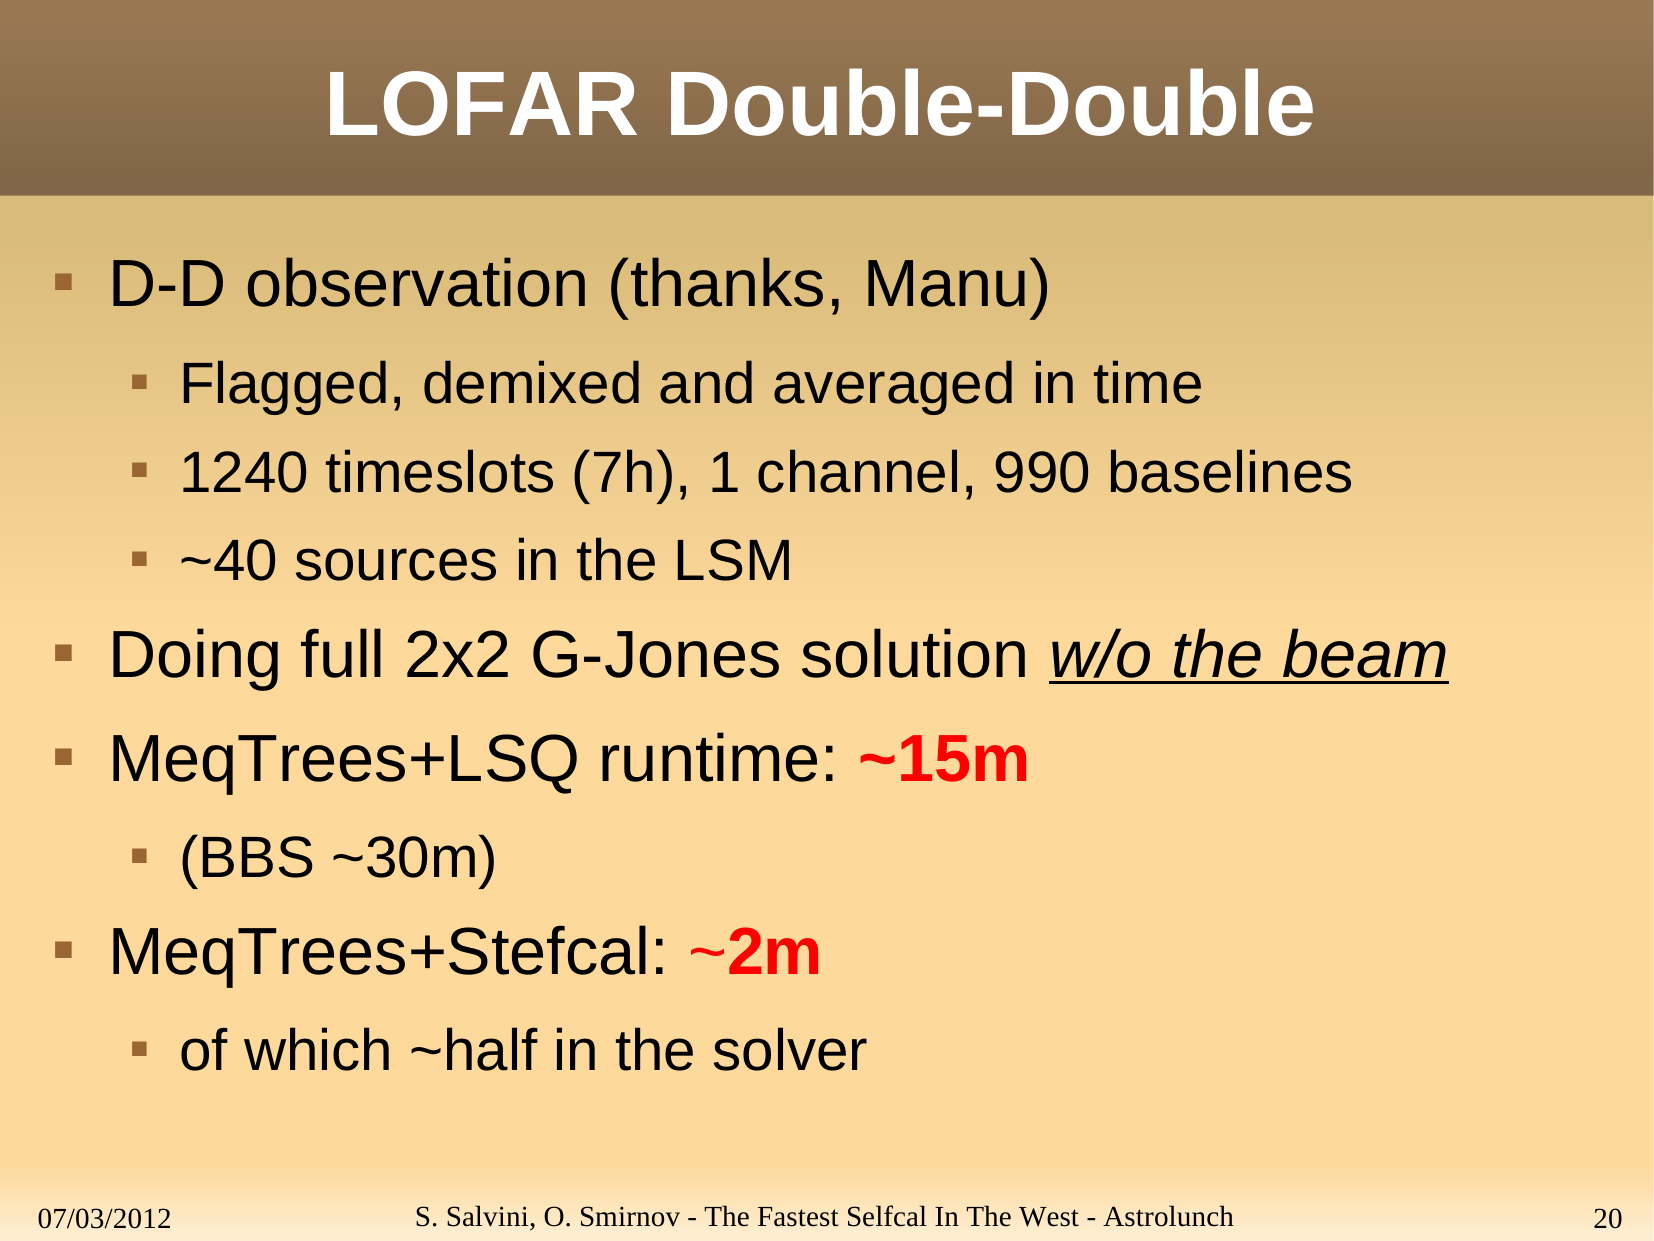

# LOFAR Double-Double
D-D observation (thanks, Manu)
Flagged, demixed and averaged in time
1240 timeslots (7h), 1 channel, 990 baselines
~40 sources in the LSM
Doing full 2x2 G-Jones solution w/o the beam
MeqTrees+LSQ runtime: ~15m
(BBS ~30m)
MeqTrees+Stefcal: ~2m
of which ~half in the solver
S. Salvini, O. Smirnov - The Fastest Selfcal In The West - Astrolunch
07/03/2012
20